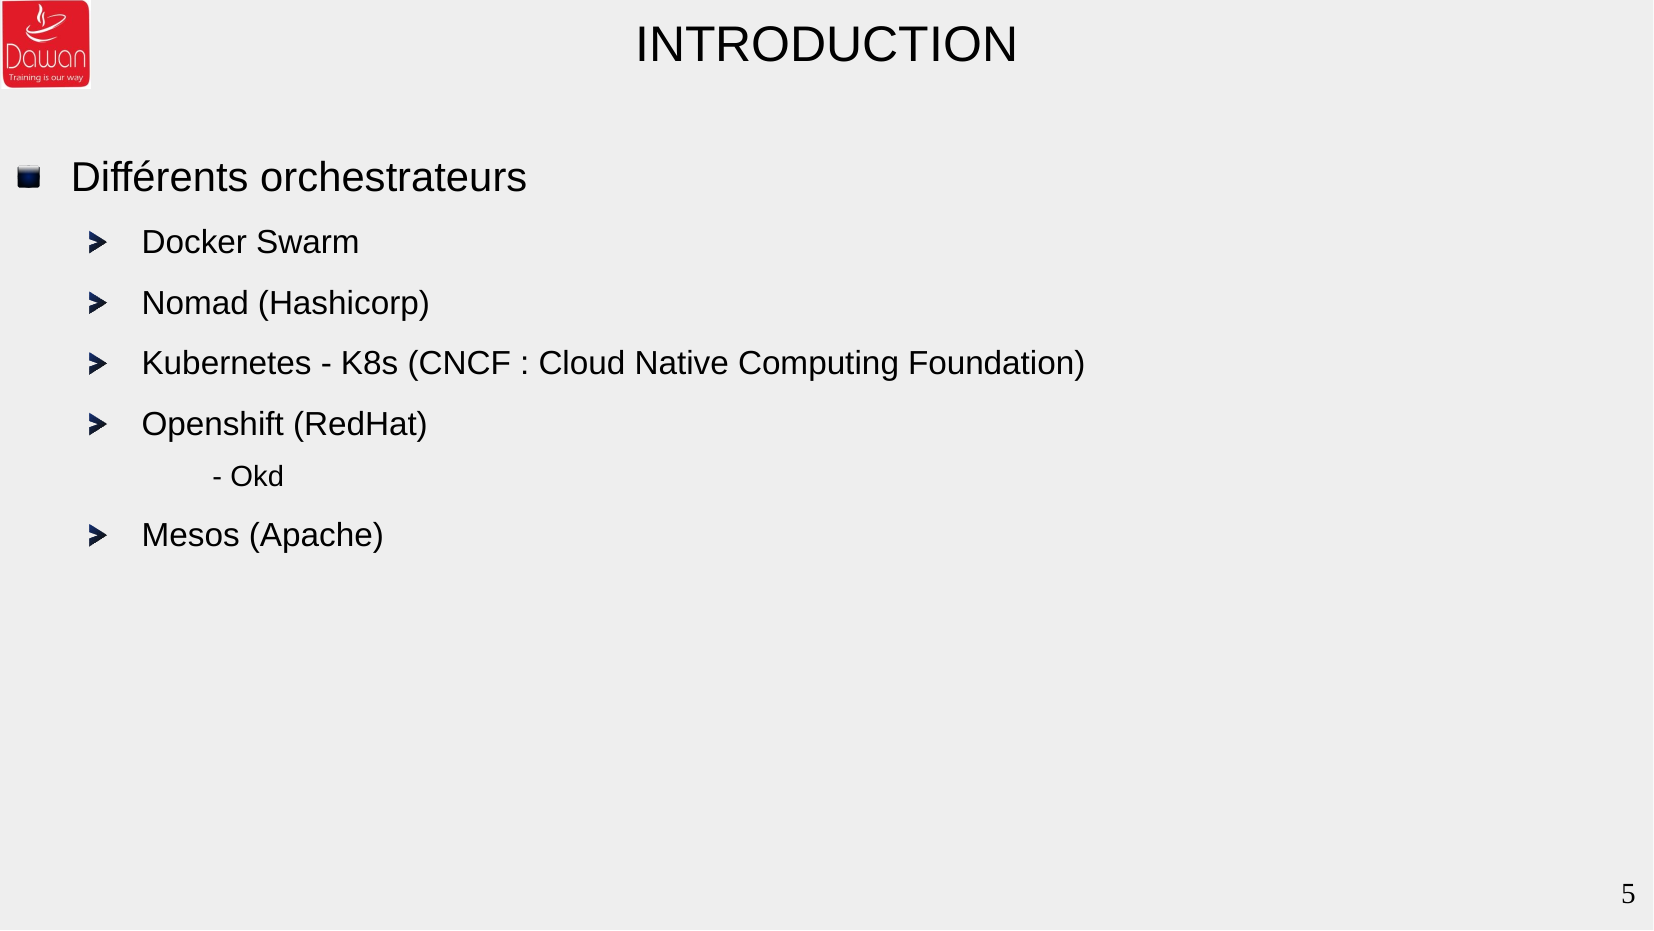

# INTRODUCTION
Différents orchestrateurs
Docker Swarm
Nomad (Hashicorp)
Kubernetes - K8s (CNCF : Cloud Native Computing Foundation)
Openshift (RedHat)
- Okd
Mesos (Apache)
5